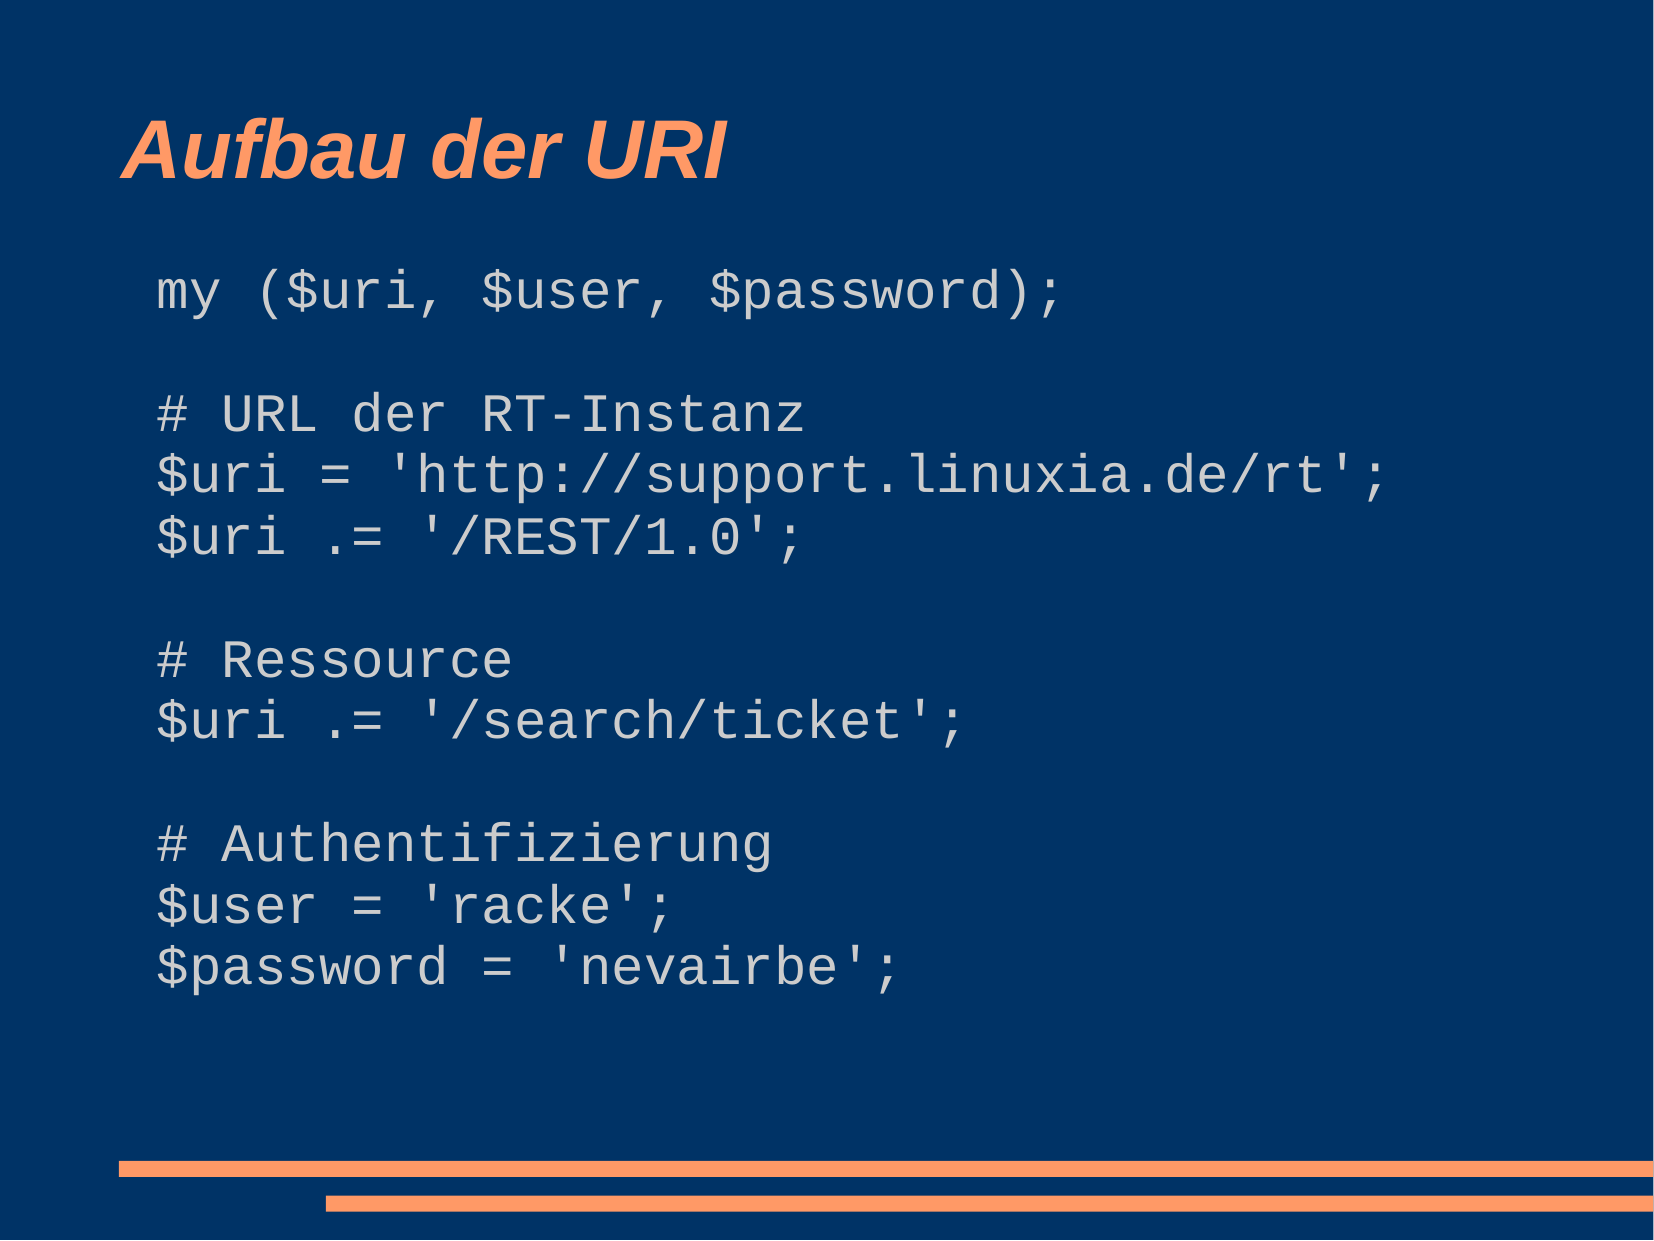

# Aufbau der URI
my ($uri, $user, $password);
# URL der RT-Instanz
$uri = 'http://support.linuxia.de/rt';
$uri .= '/REST/1.0';
# Ressource
$uri .= '/search/ticket';
# Authentifizierung
$user = 'racke';
$password = 'nevairbe';